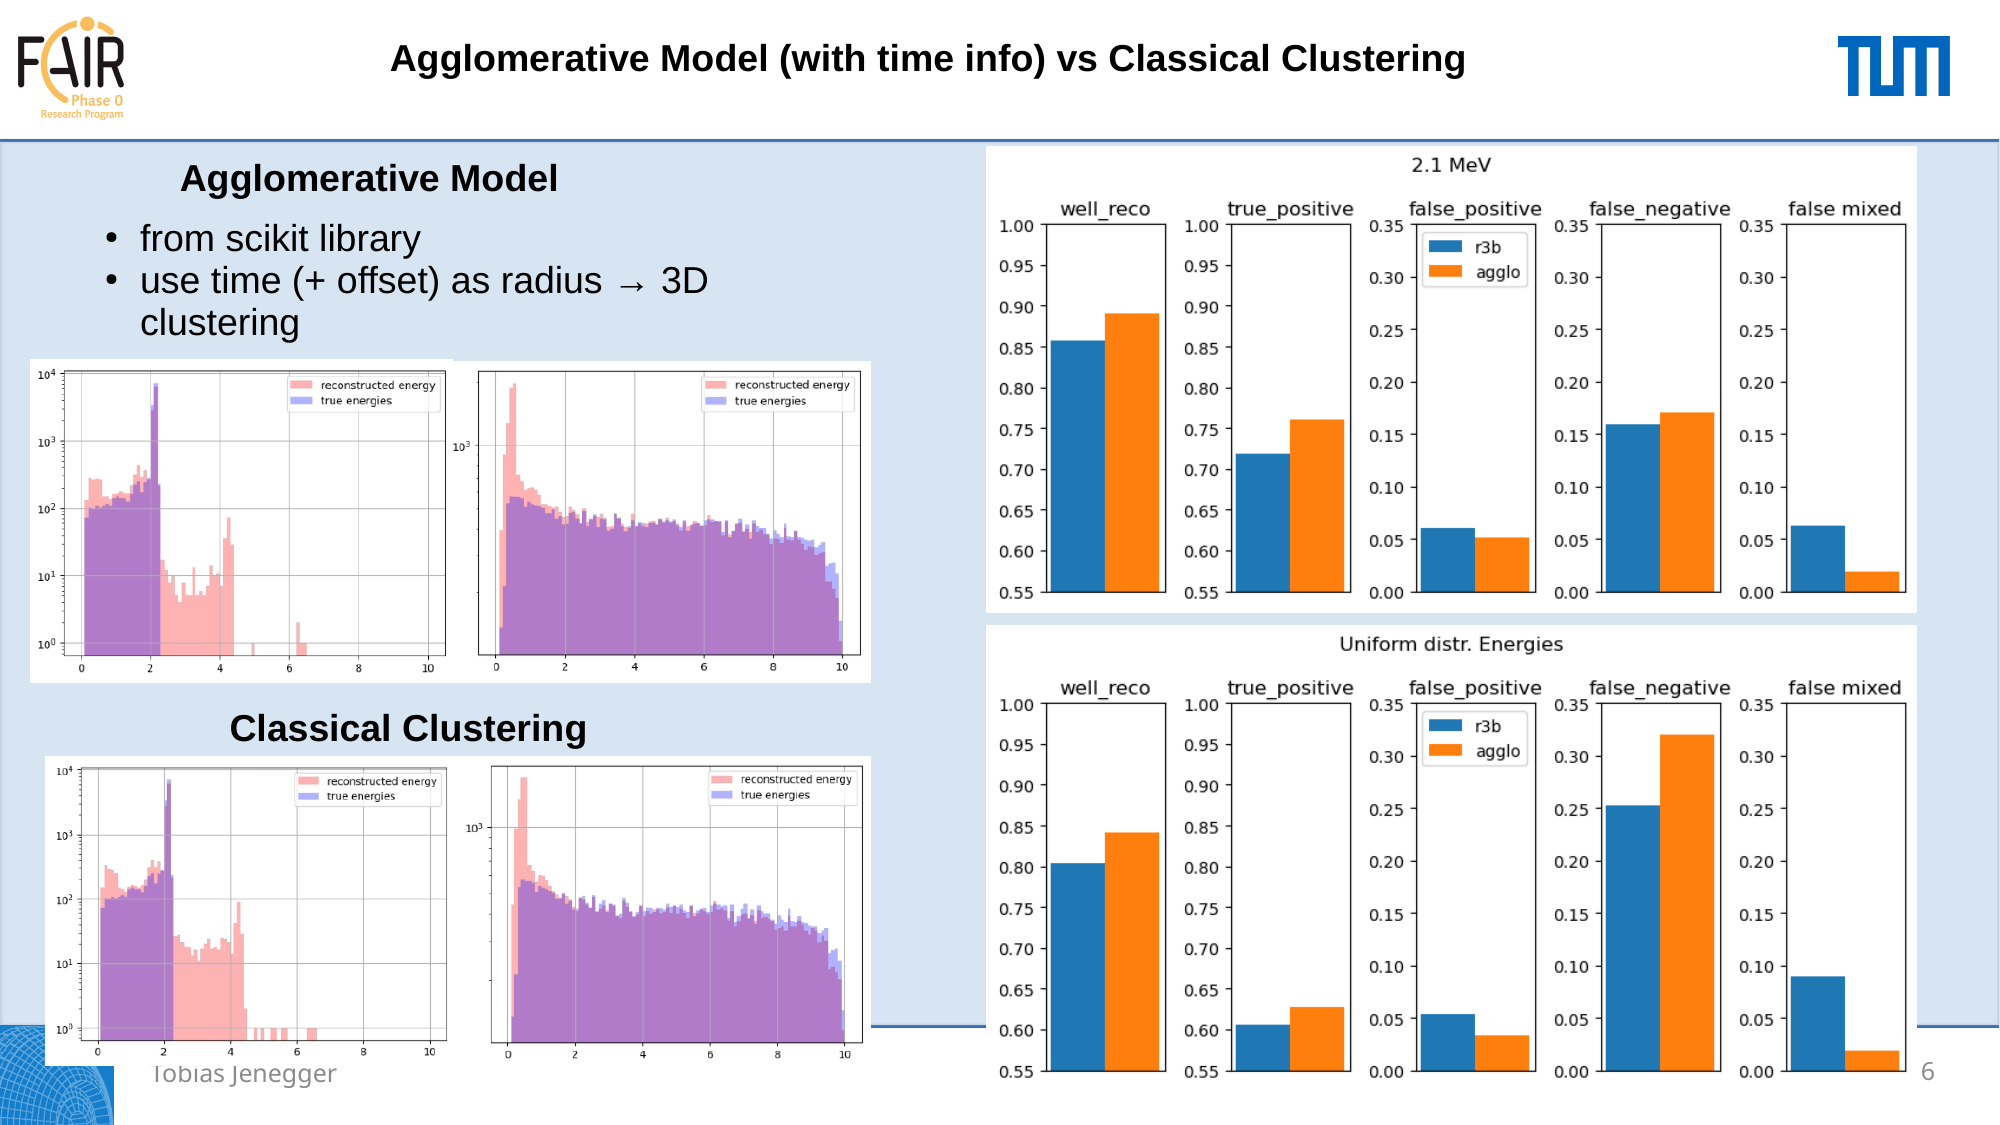

Agglomerative Model (with time info) vs Classical Clustering
Agglomerative Model
from scikit library
use time (+ offset) as radius → 3D clustering
Classical Clustering
6